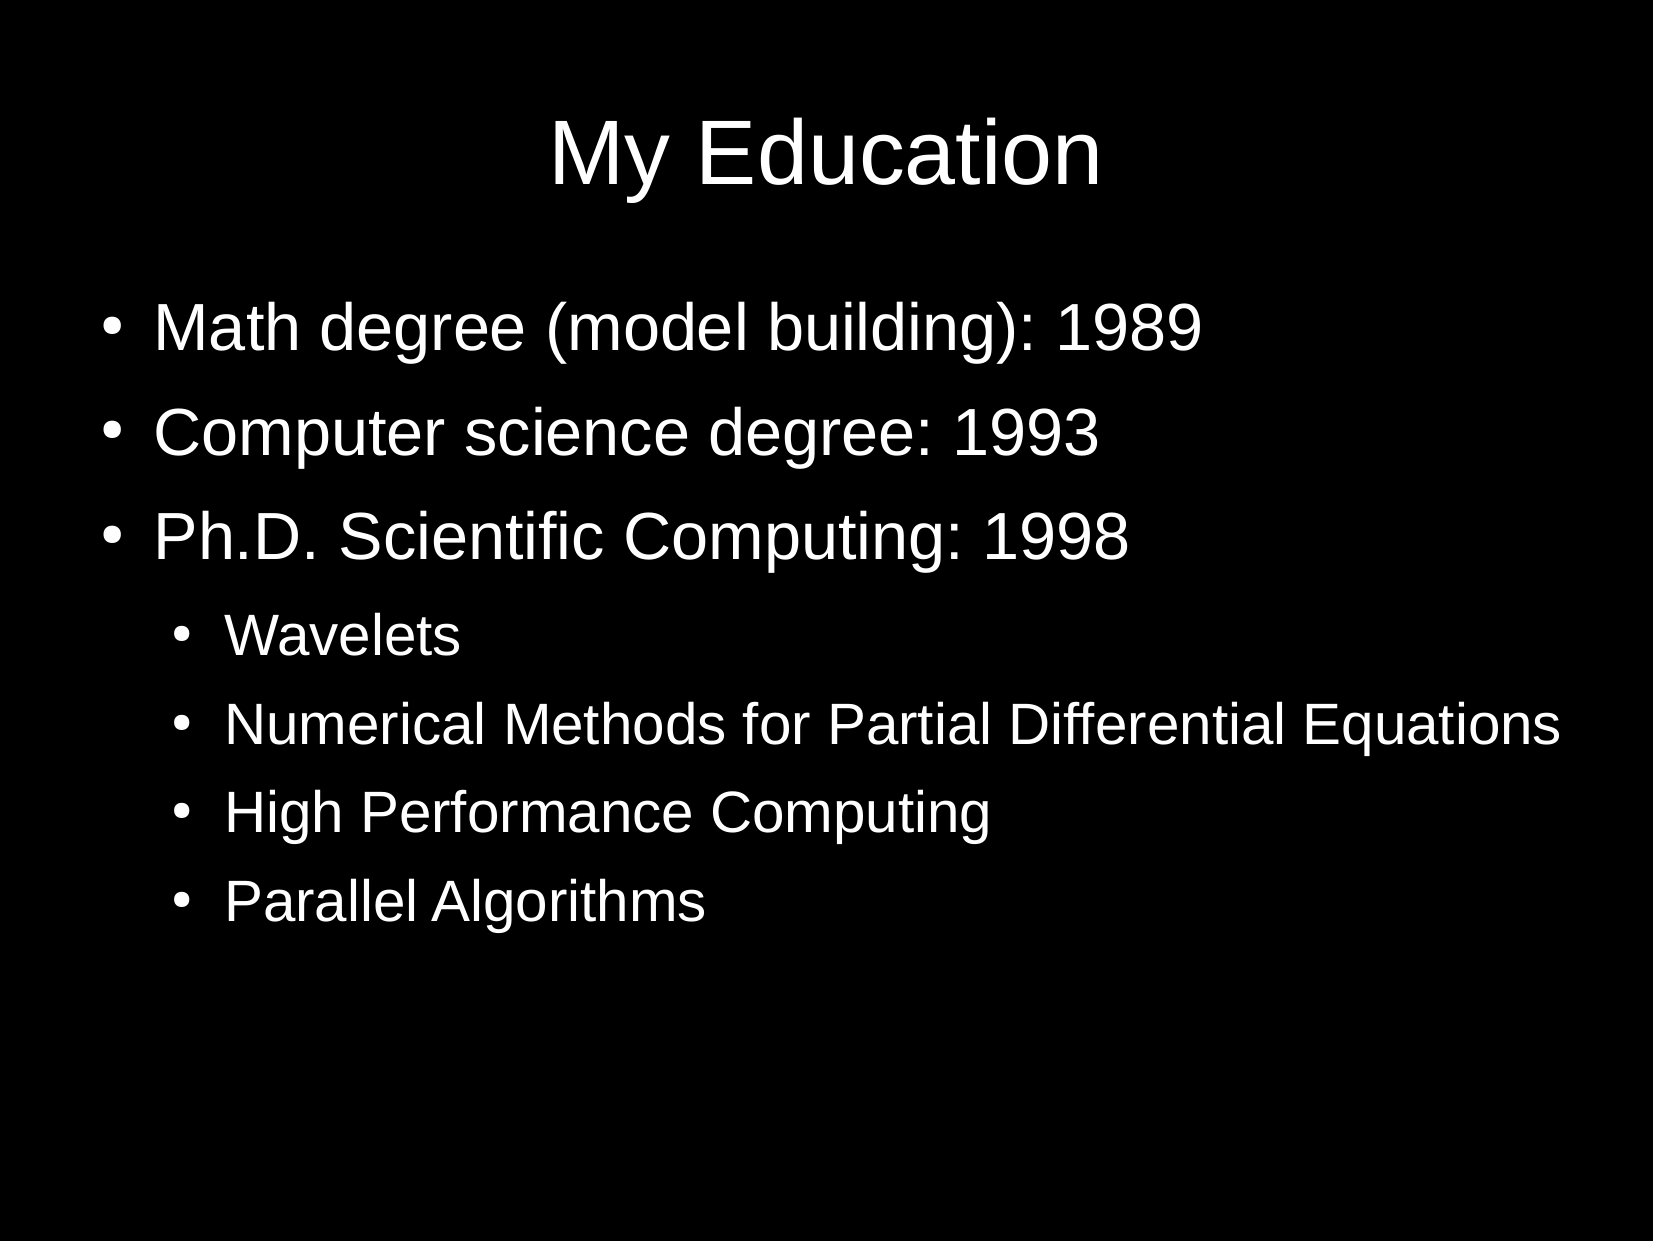

# My Education
Math degree (model building): 1989
Computer science degree: 1993
Ph.D. Scientific Computing: 1998
Wavelets
Numerical Methods for Partial Differential Equations
High Performance Computing
Parallel Algorithms